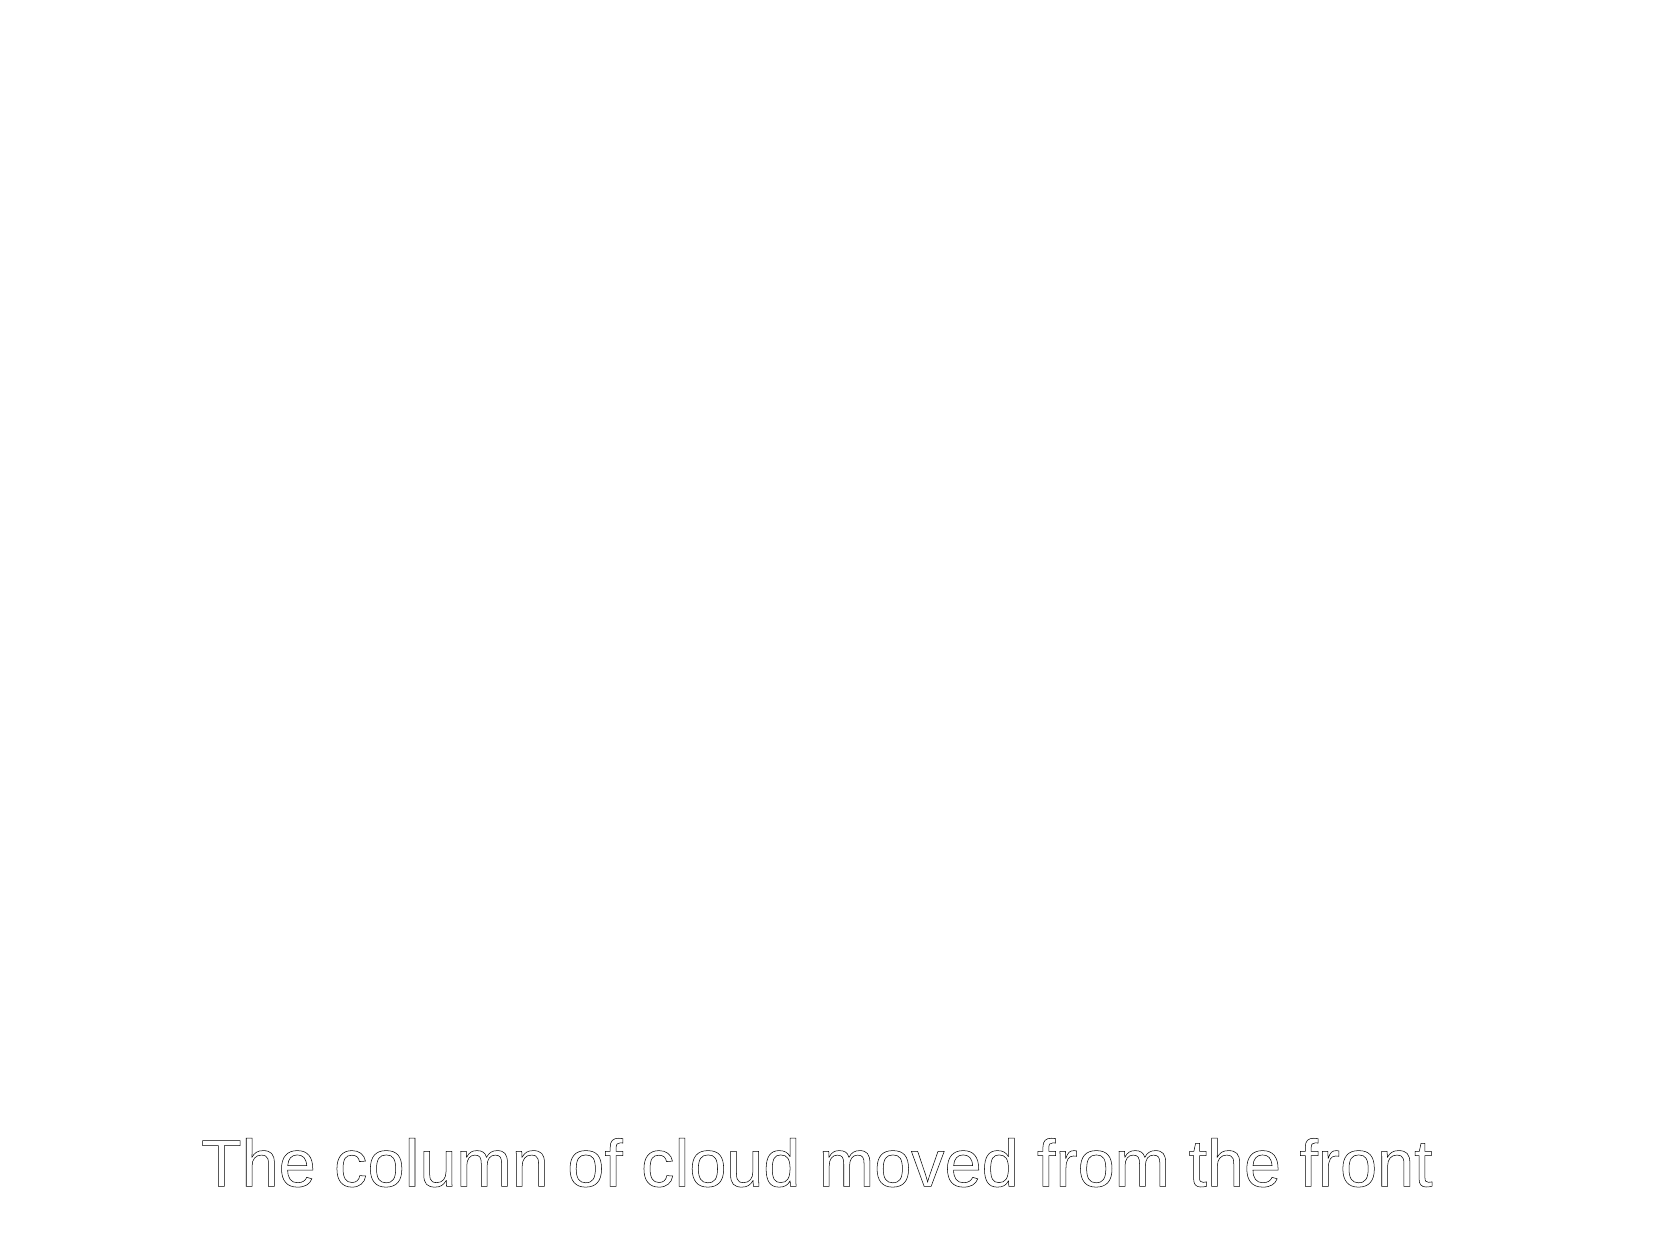

# The column of cloud moved from the front